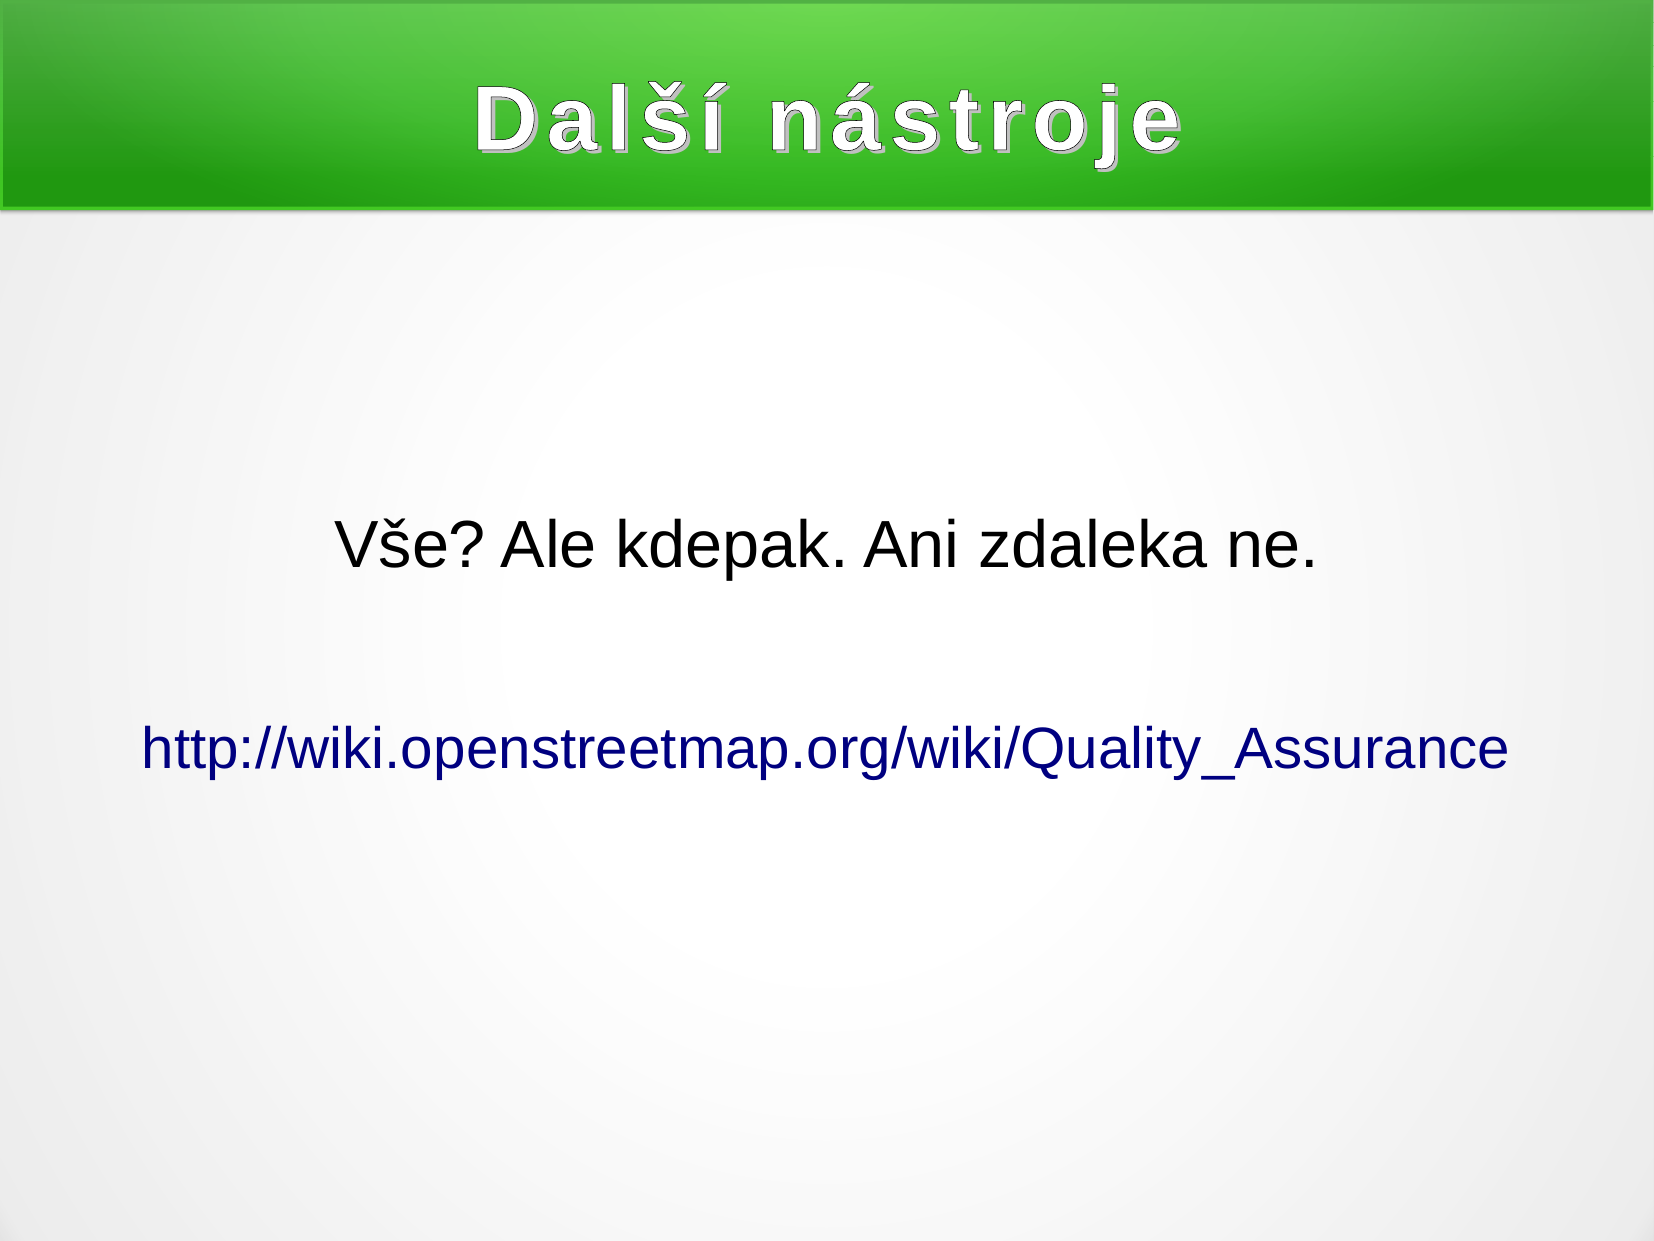

# Další nástroje
Vše? Ale kdepak. Ani zdaleka ne.
http://wiki.openstreetmap.org/wiki/Quality_Assurance